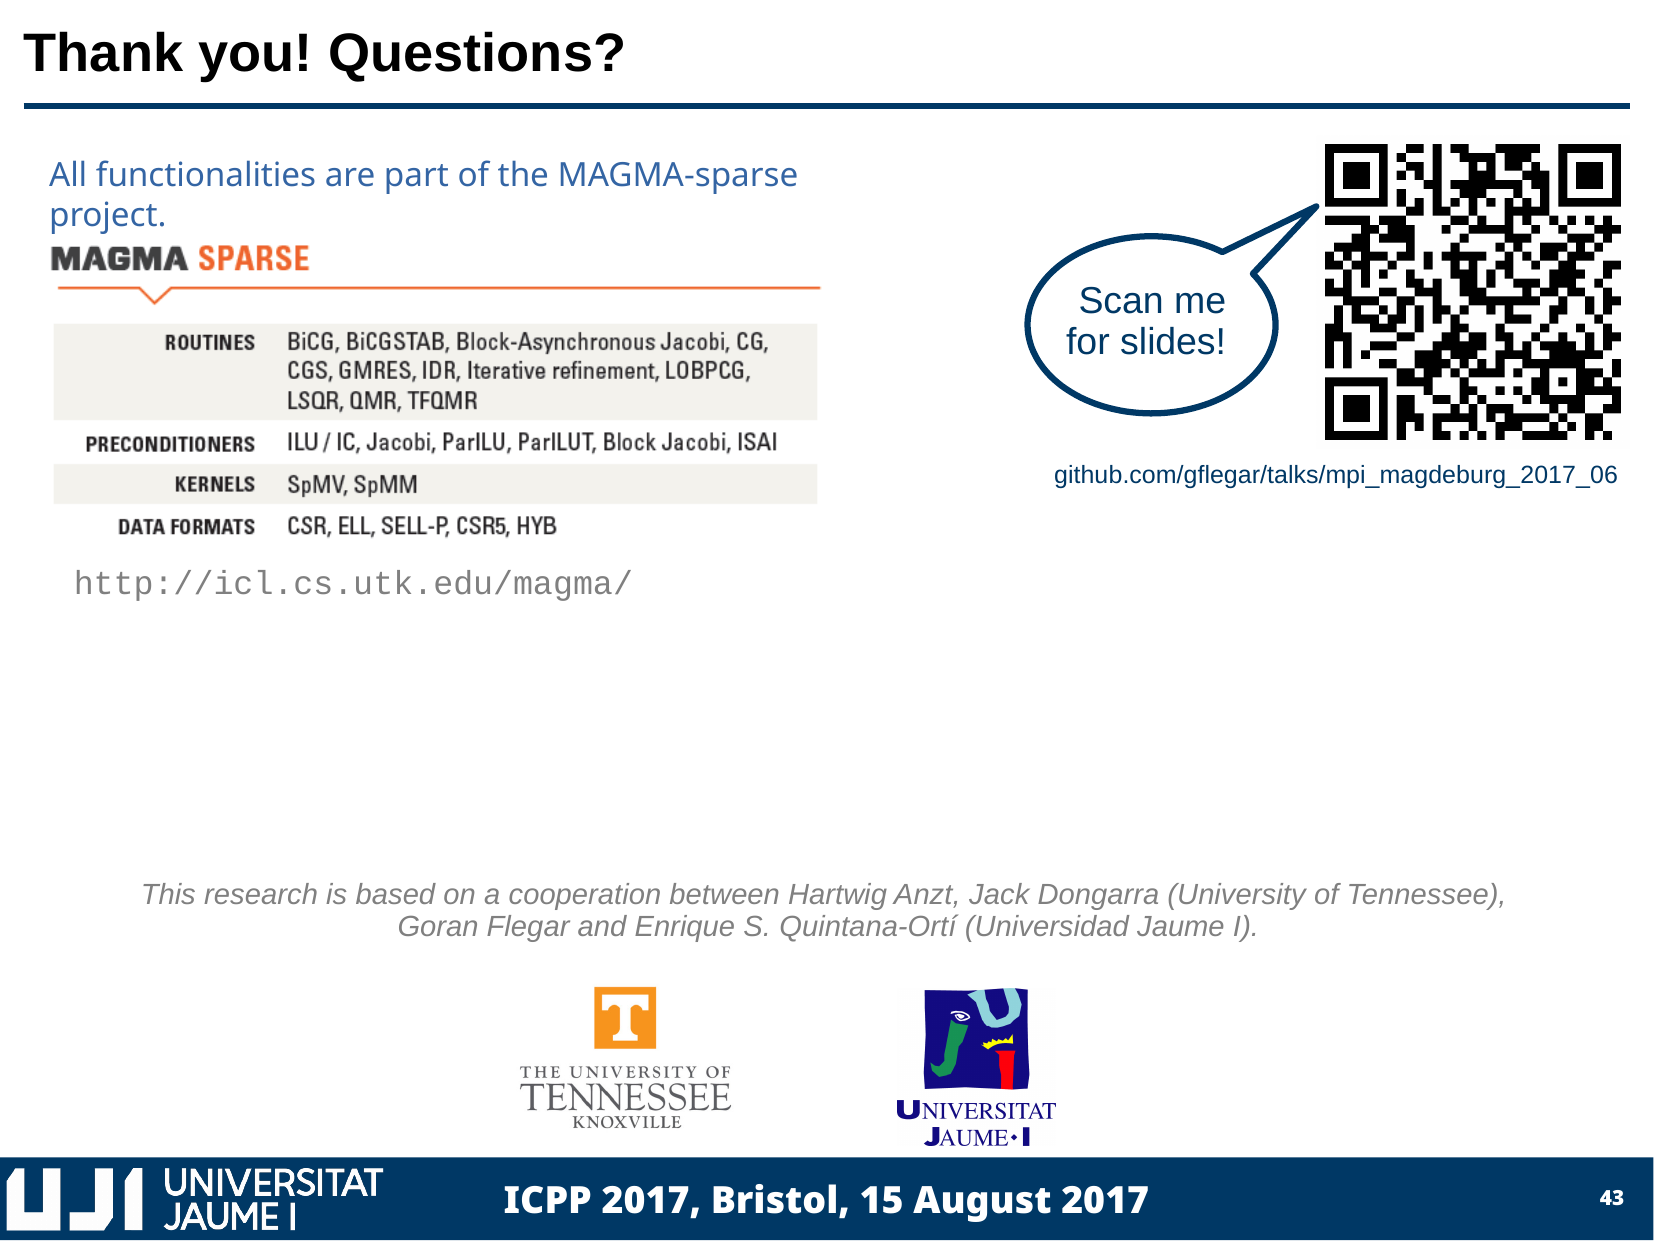

# Thank you! Questions?
All functionalities are part of the MAGMA-sparse project.
Scan me for slides!
github.com/gflegar/talks/mpi_magdeburg_2017_06
http://icl.cs.utk.edu/magma/
This research is based on a cooperation between Hartwig Anzt, Jack Dongarra (University of Tennessee),
Goran Flegar and Enrique S. Quintana-Ortí (Universidad Jaume I).
ICPP 2017, Bristol, 15 August 2017
43